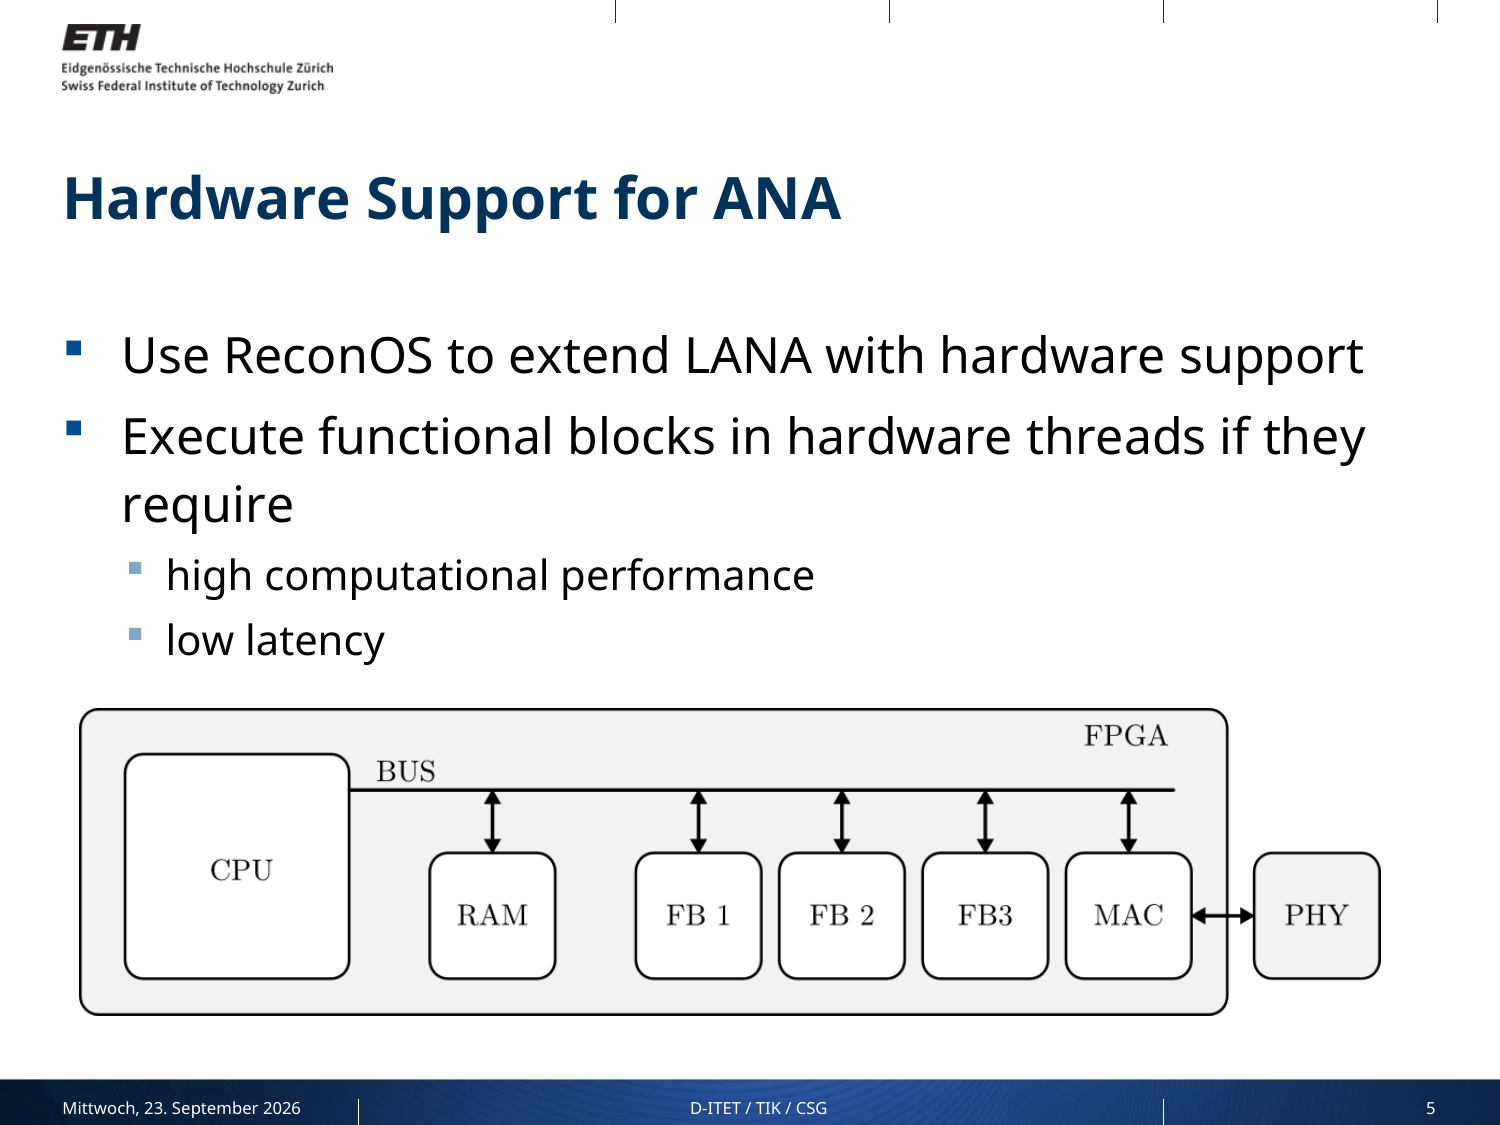

# Hardware Support for ANA
Use ReconOS to extend LANA with hardware support
Execute functional blocks in hardware threads if they require
high computational performance
low latency
5